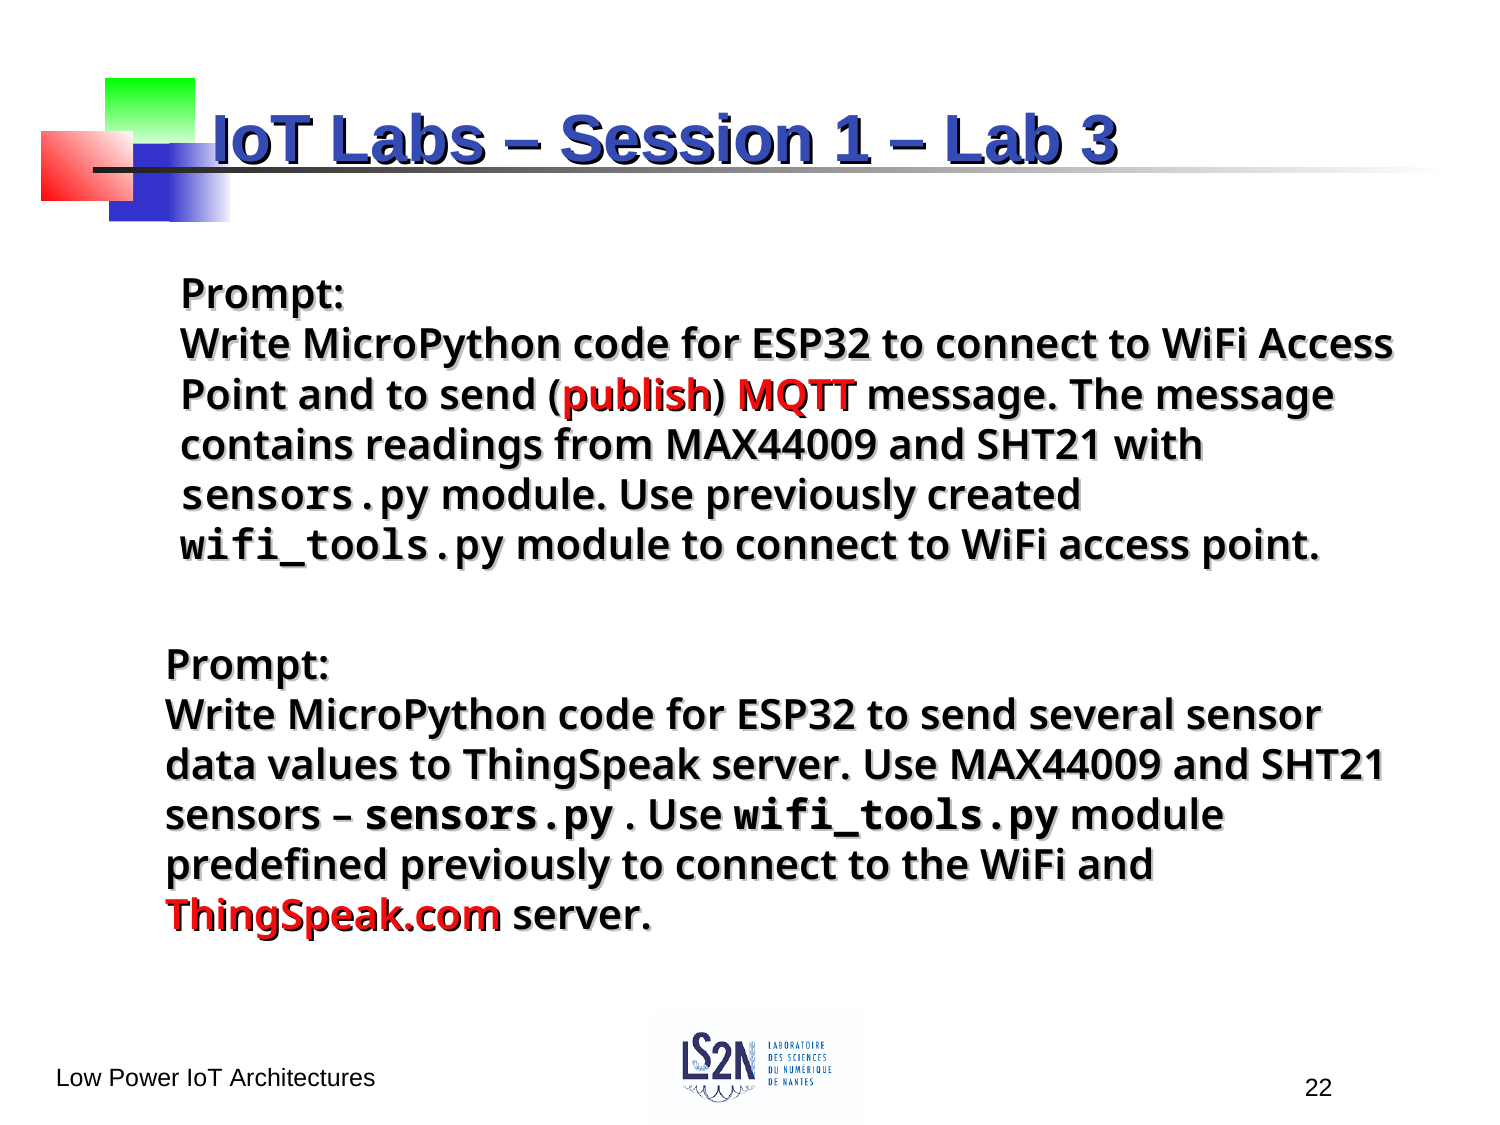

# IoT Labs – Session 1 – Lab 3
Prompt:
Write MicroPython code for ESP32 to connect to WiFi Access Point and to send (publish) MQTT message. The message contains readings from MAX44009 and SHT21 with sensors.py module. Use previously created wifi_tools.py module to connect to WiFi access point.
Prompt:
Write MicroPython code for ESP32 to send several sensor data values to ThingSpeak server. Use MAX44009 and SHT21 sensors – sensors.py . Use wifi_tools.py module predefined previously to connect to the WiFi and ThingSpeak.com server.
22